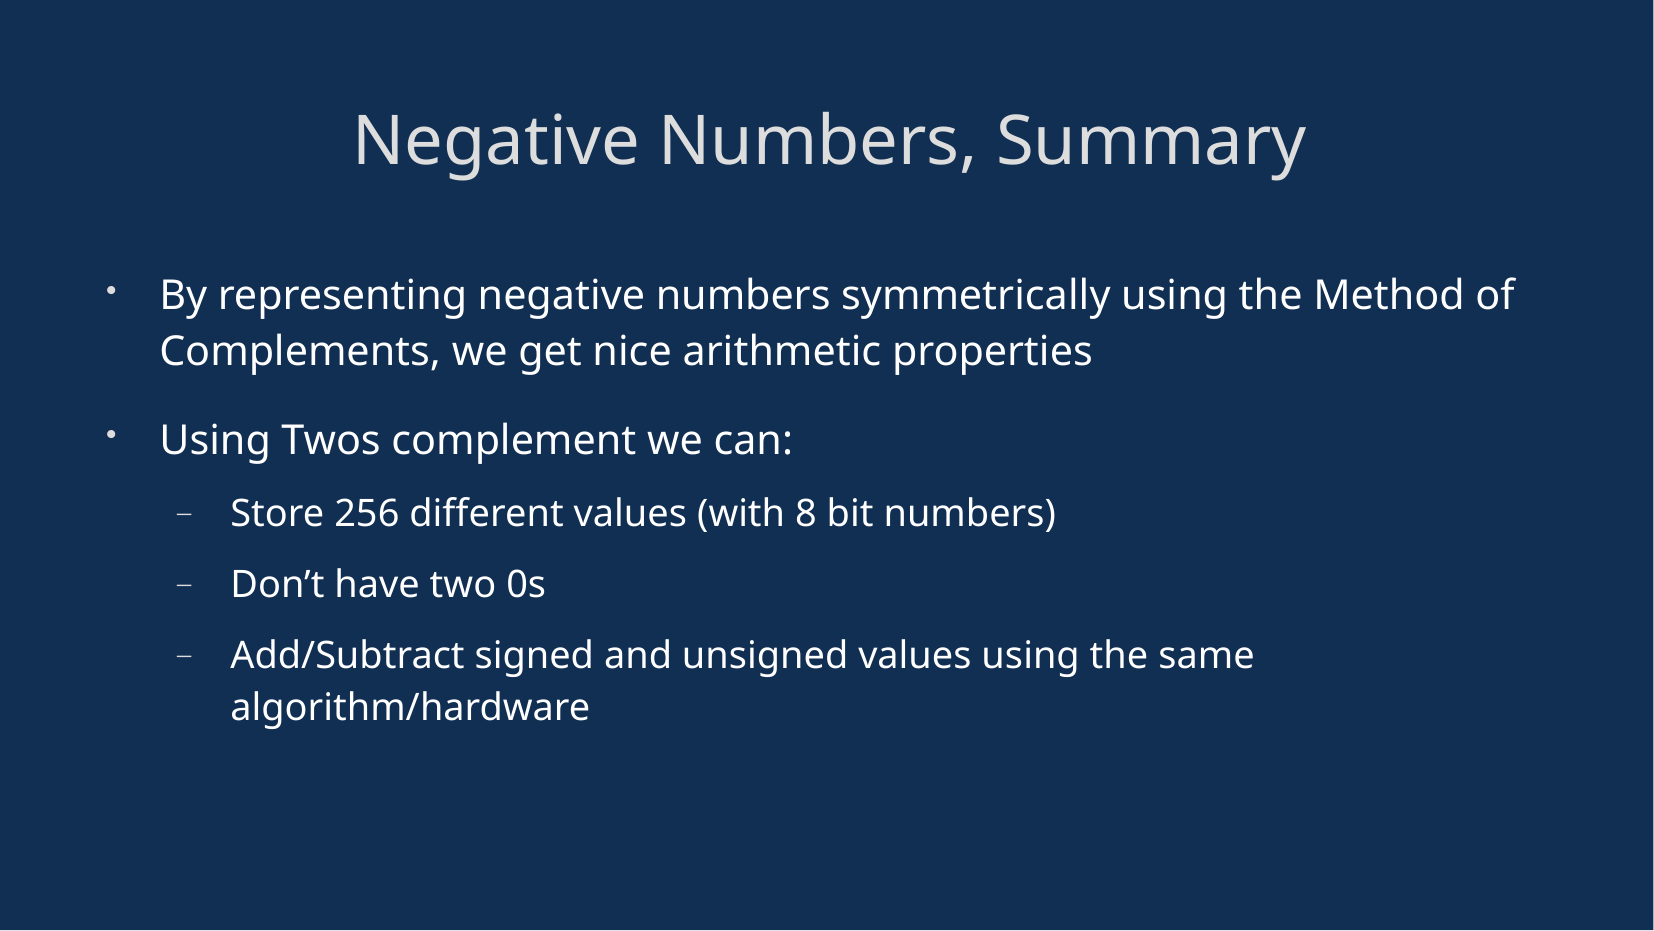

# Negative Numbers, Summary
By representing negative numbers symmetrically using the Method of Complements, we get nice arithmetic properties
Using Twos complement we can:
Store 256 different values (with 8 bit numbers)
Don’t have two 0s
Add/Subtract signed and unsigned values using the same algorithm/hardware